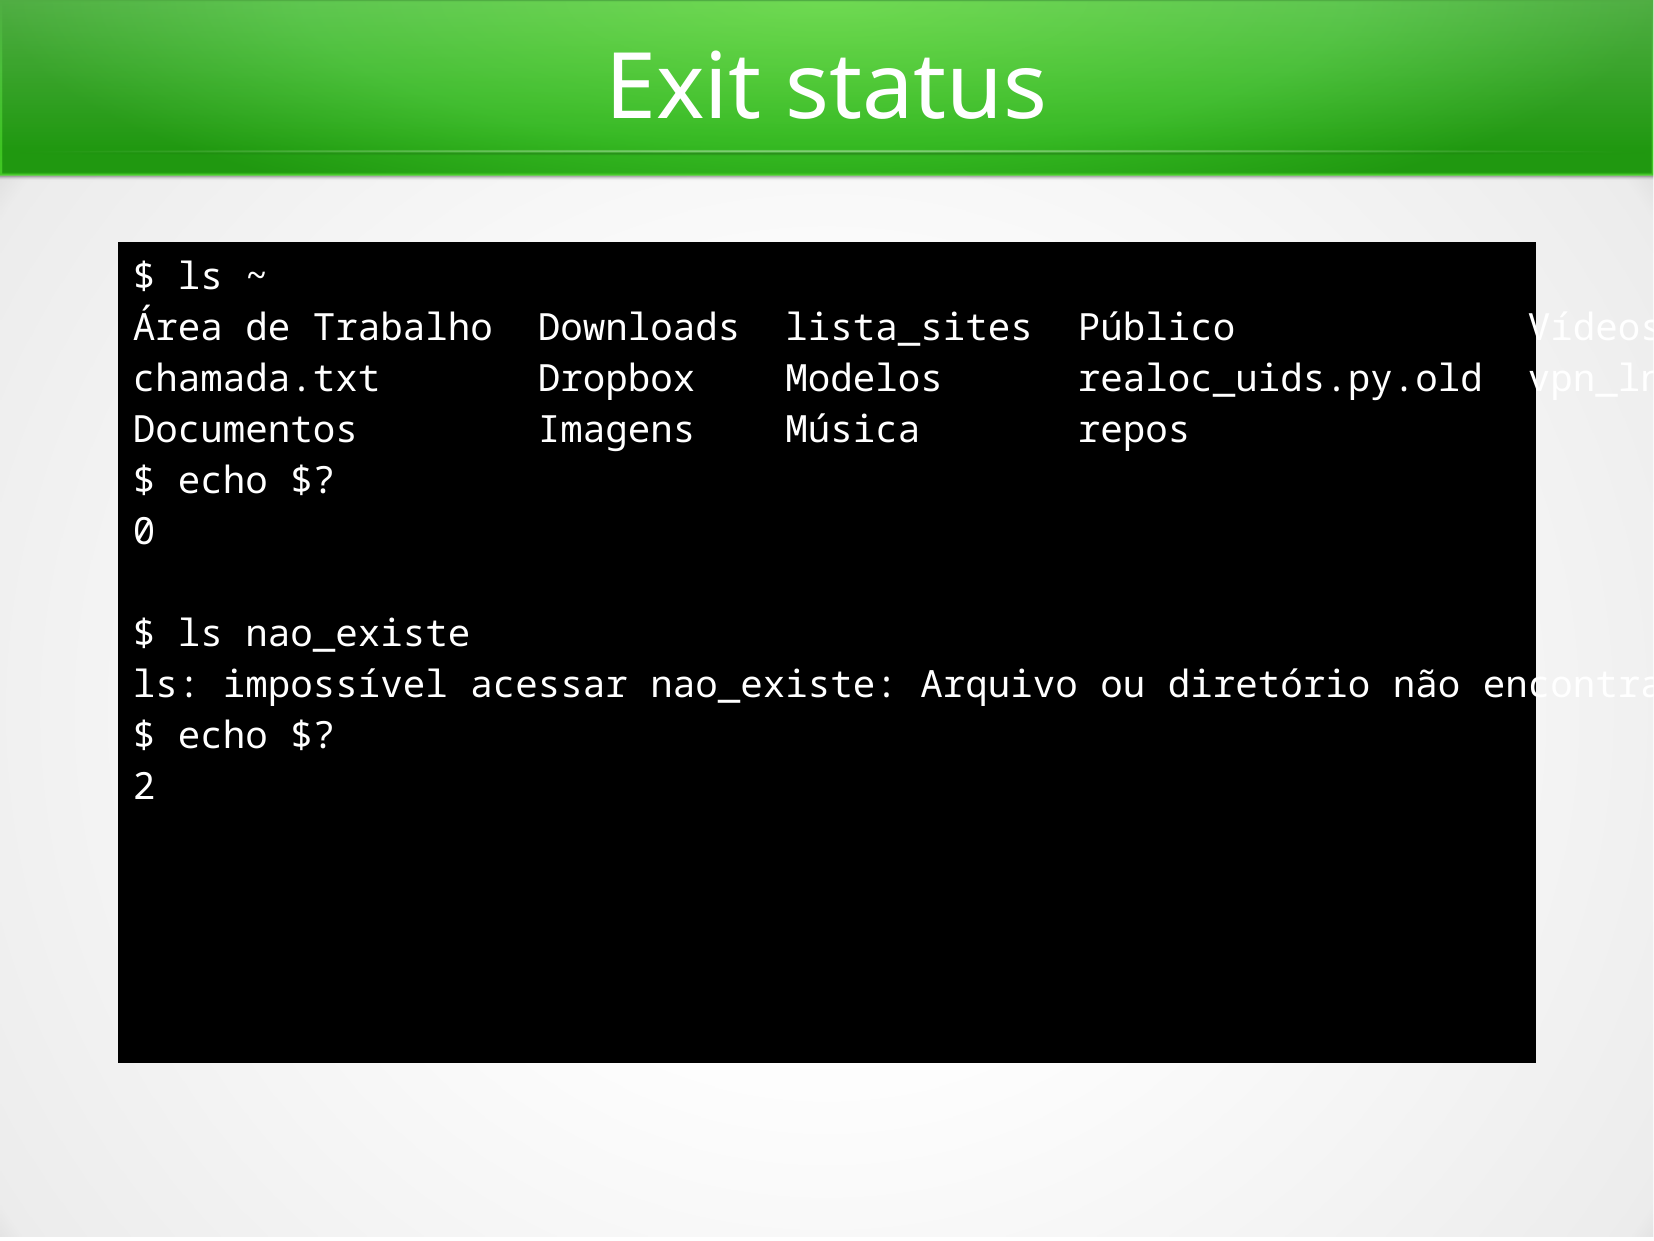

# Exit status
$ ls ~
Área de Trabalho Downloads lista_sites Público Vídeos
chamada.txt Dropbox Modelos realoc_uids.py.old vpn_lncc
Documentos Imagens Música repos
$ echo $?
0
$ ls nao_existe
ls: impossível acessar nao_existe: Arquivo ou diretório não encontrado
$ echo $?
2